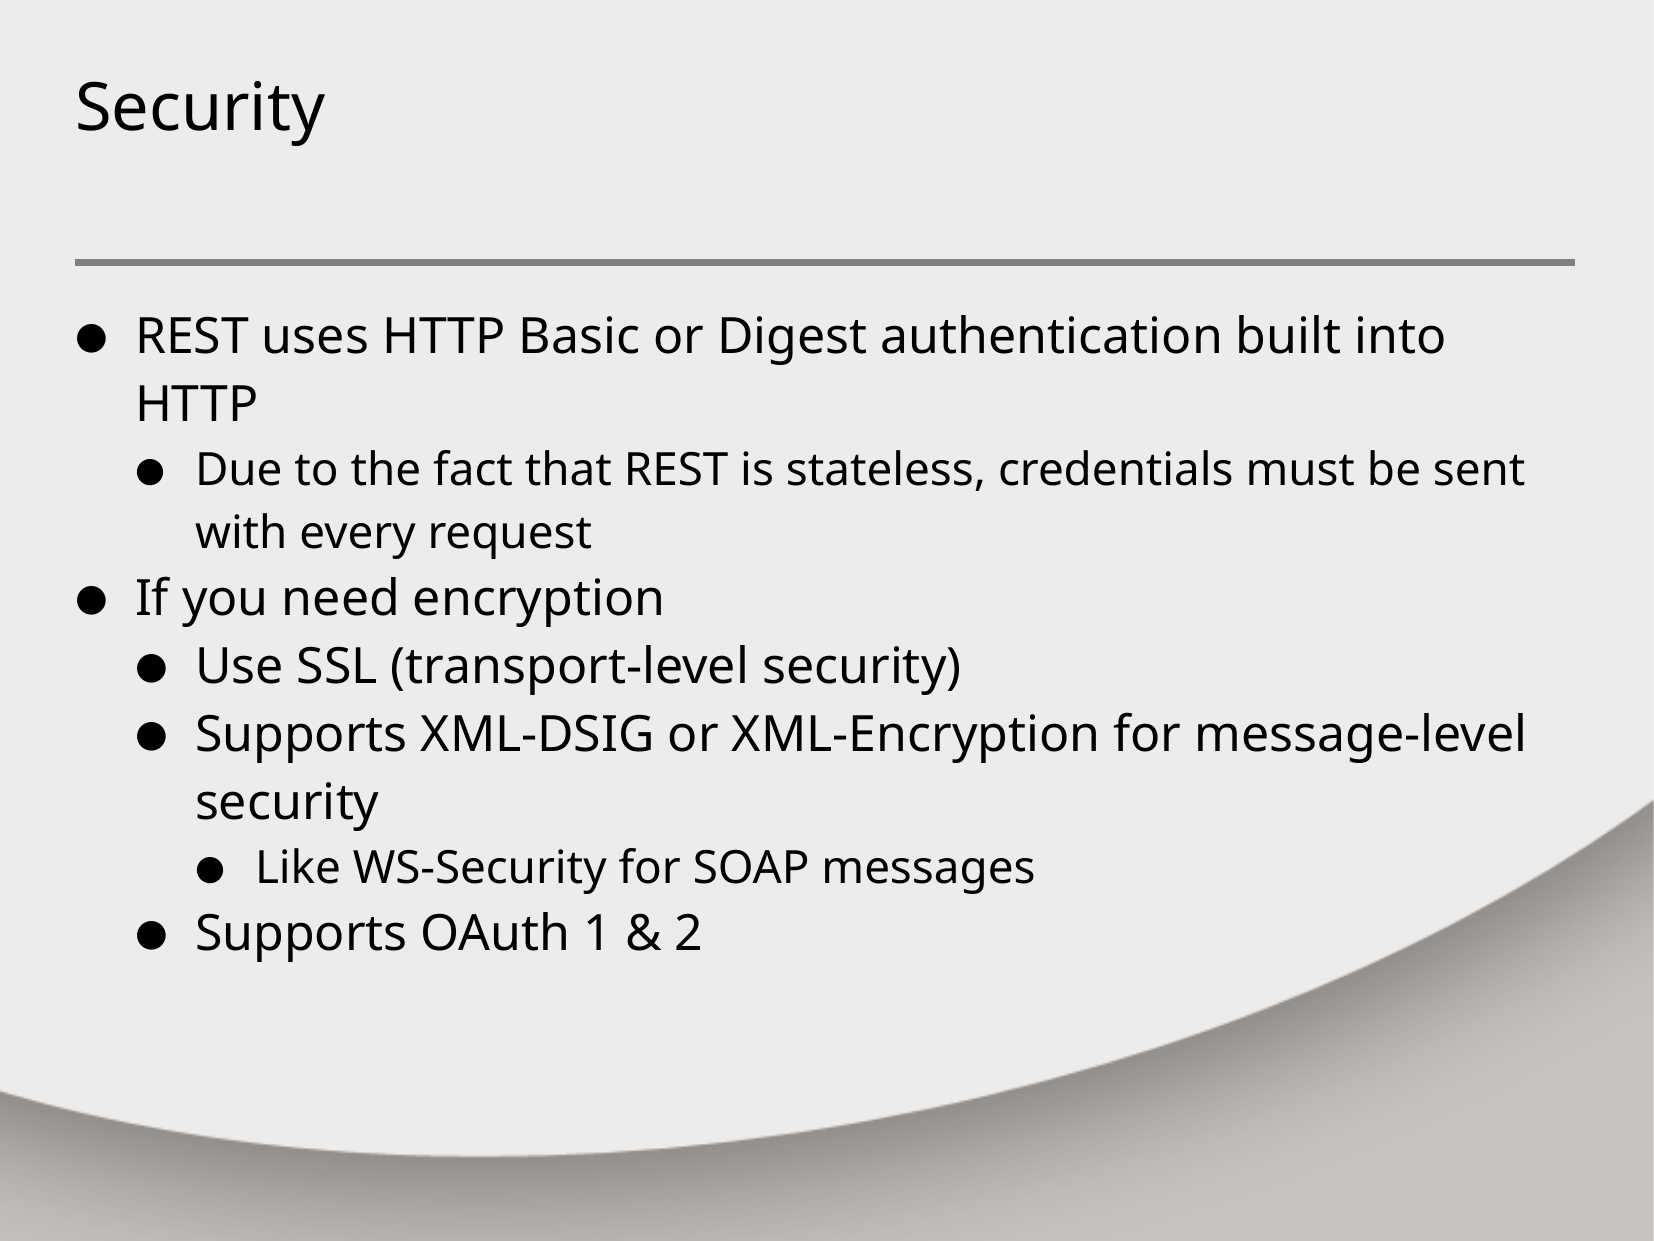

# Security
REST uses HTTP Basic or Digest authentication built into HTTP
Due to the fact that REST is stateless, credentials must be sent with every request
If you need encryption
Use SSL (transport-level security)
Supports XML-DSIG or XML-Encryption for message-level security
Like WS-Security for SOAP messages
Supports OAuth 1 & 2